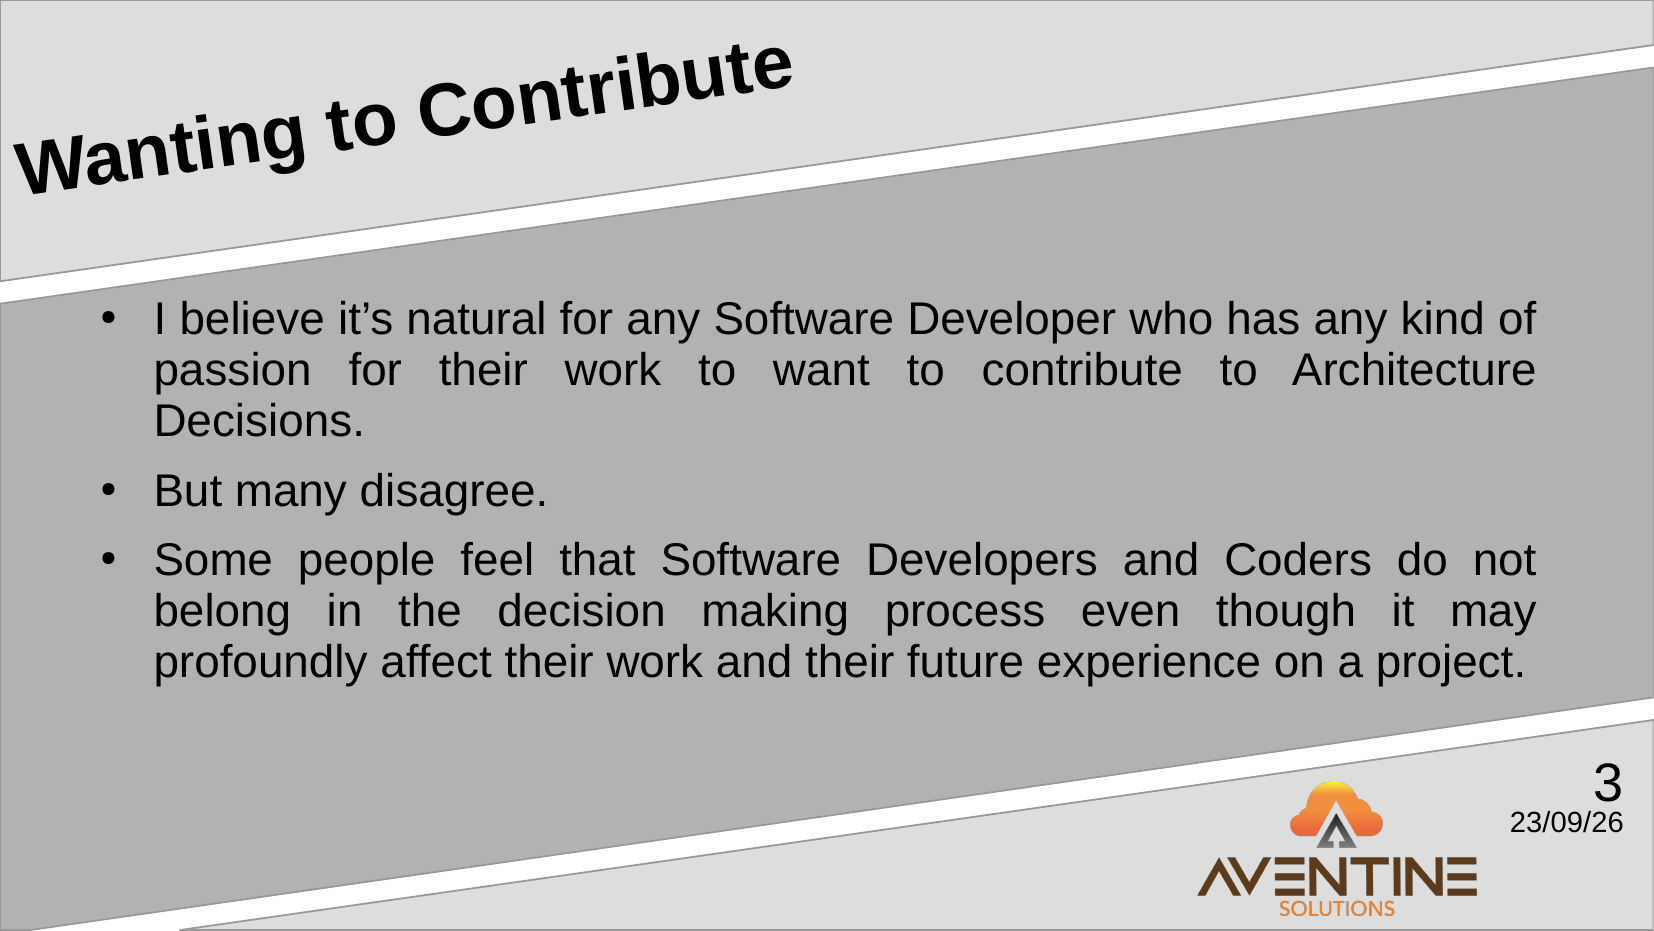

# Wanting to Contribute
I believe it’s natural for any Software Developer who has any kind of passion for their work to want to contribute to Architecture Decisions.
But many disagree.
Some people feel that Software Developers and Coders do not belong in the decision making process even though it may profoundly affect their work and their future experience on a project.
3